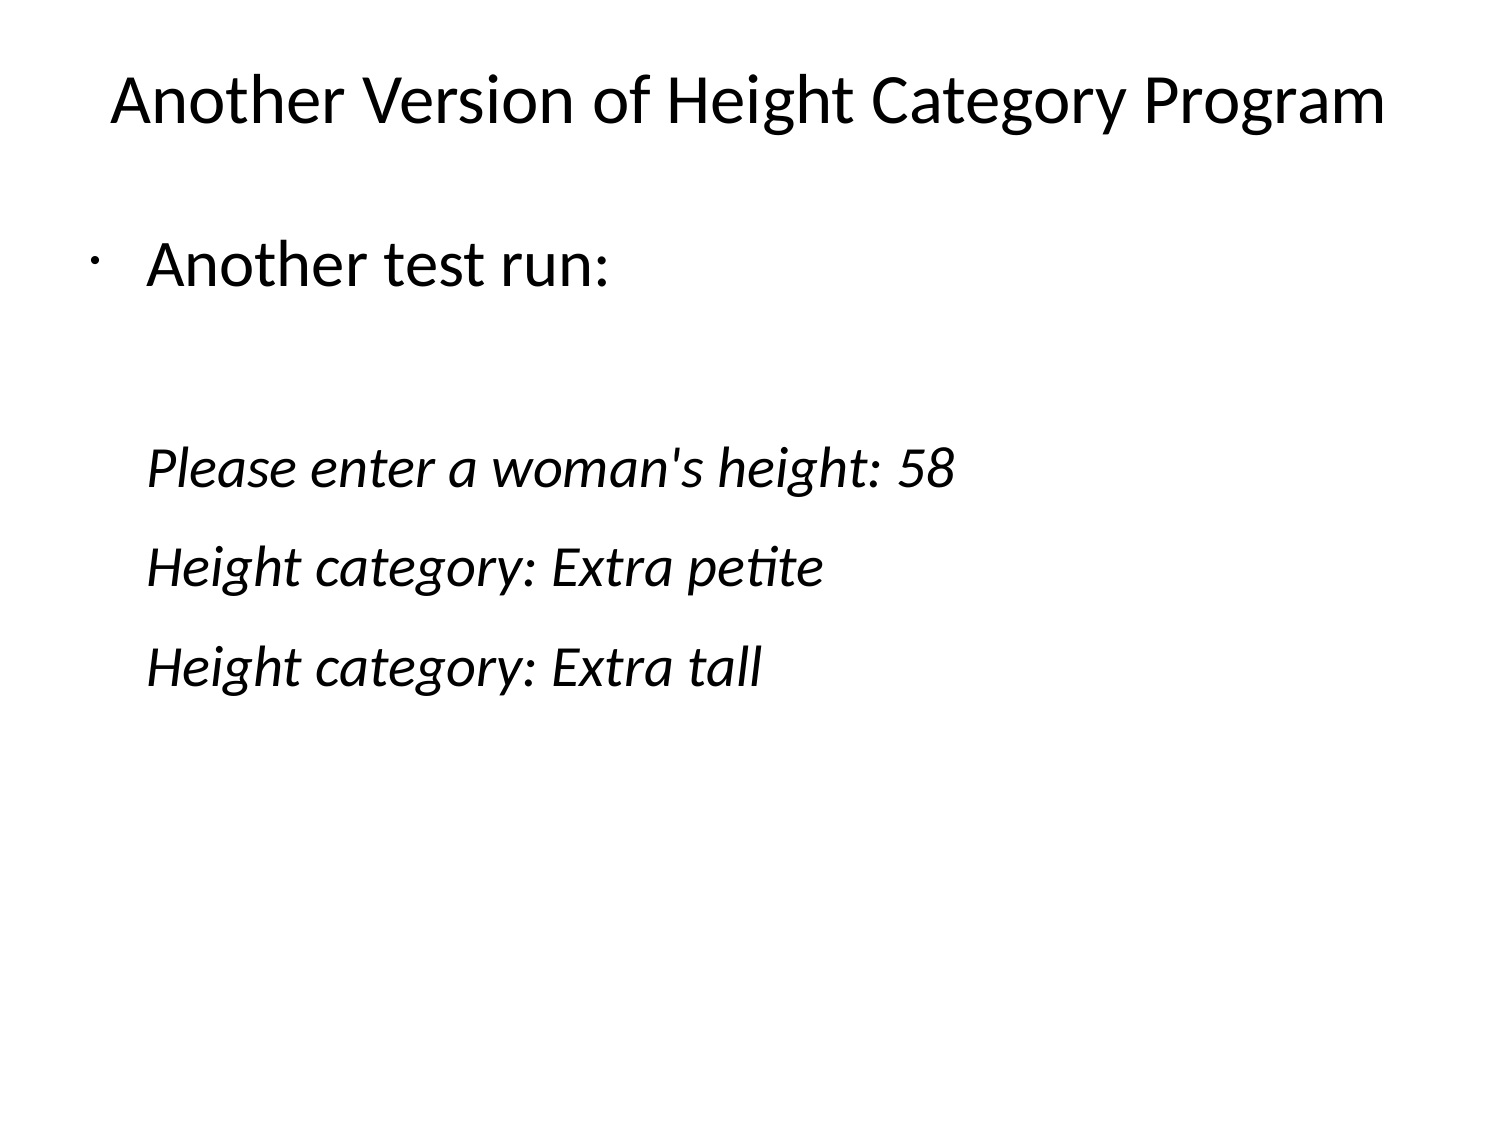

# Another Version of Height Category Program
Another test run:
Please enter a woman's height: 58
Height category: Extra petite
Height category: Extra tall